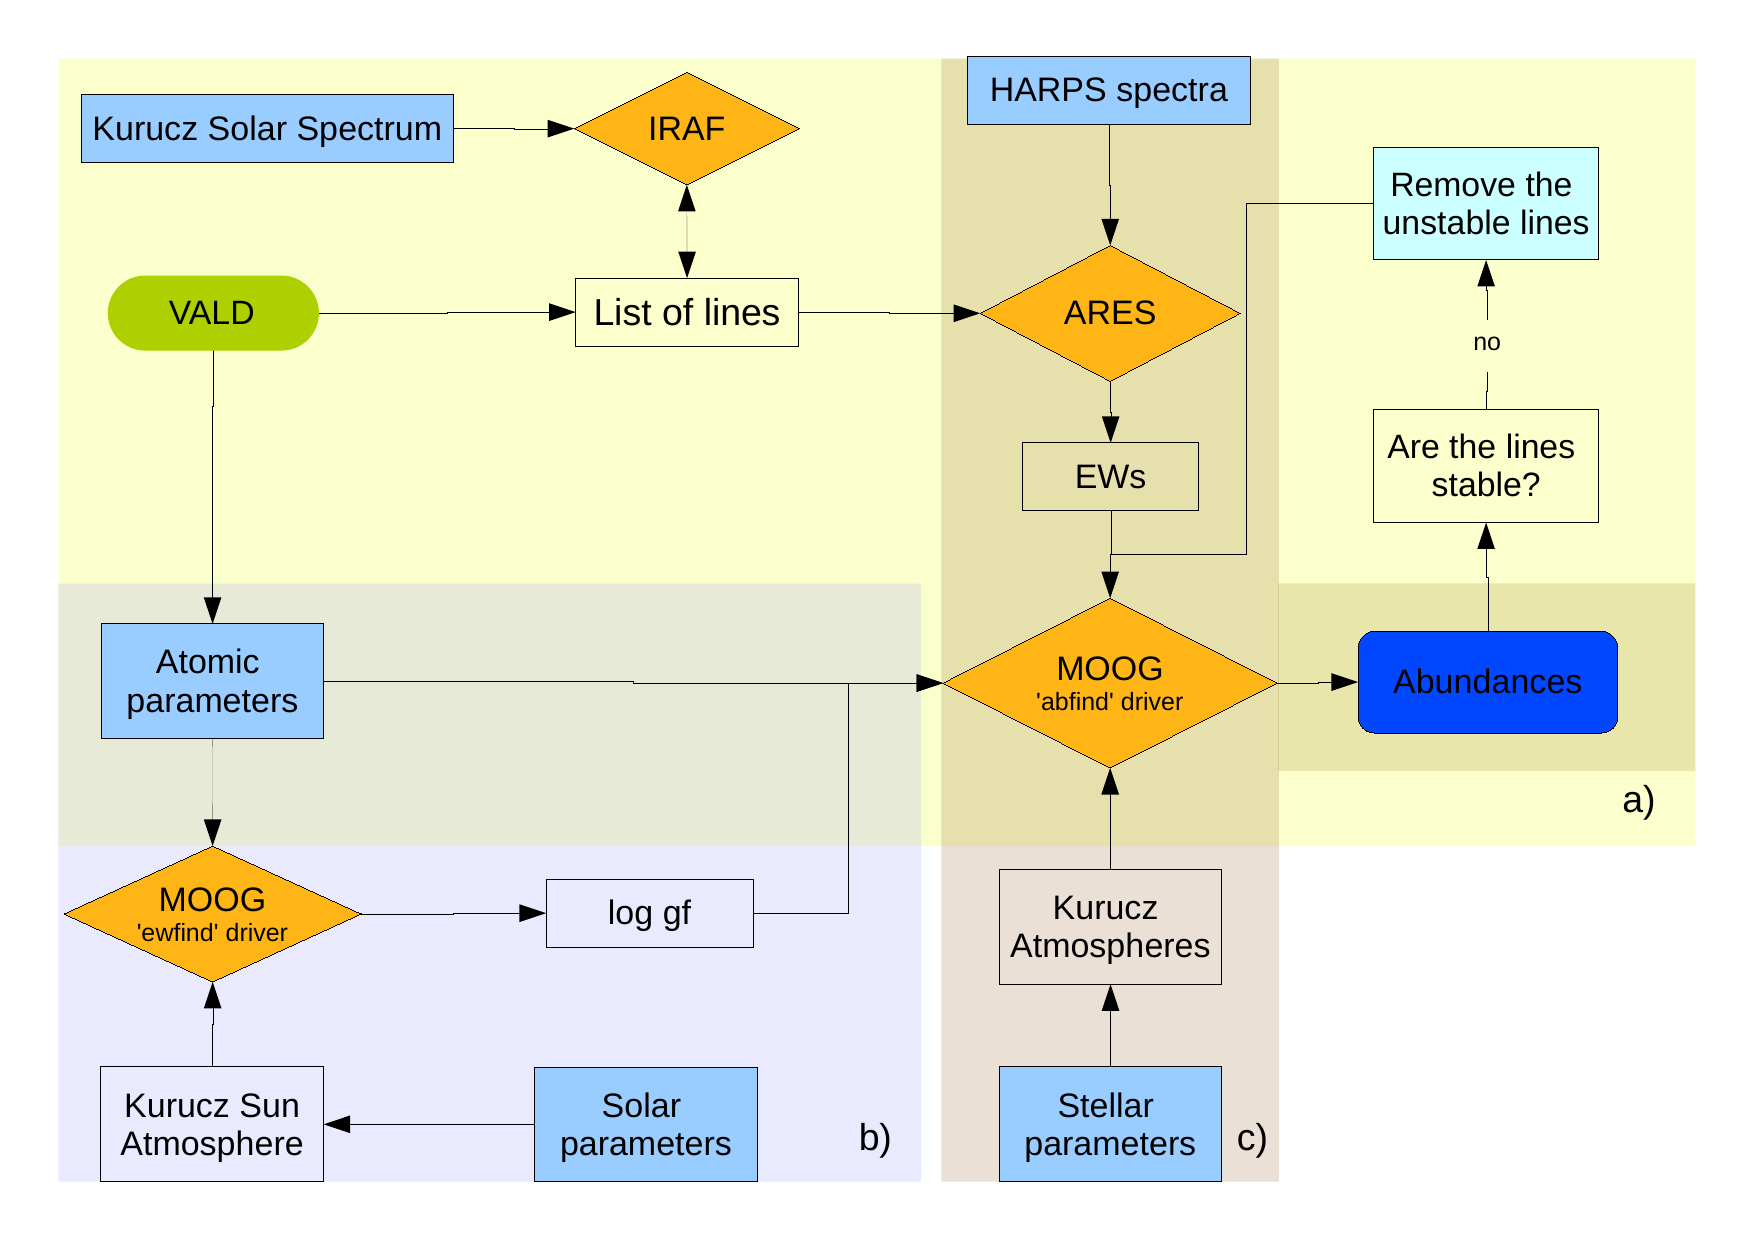

HARPS spectra
IRAF
Kurucz Solar Spectrum
Remove the
unstable lines
ARES
VALD
List of lines
no
Are the lines
stable?
EWs
MOOG
'abfind' driver
Atomic
parameters
Abundances
a)
MOOG
'ewfind' driver
Kurucz
Atmospheres
log gf
Kurucz Sun
Atmosphere
Stellar
parameters
Solar
parameters
b)
c)